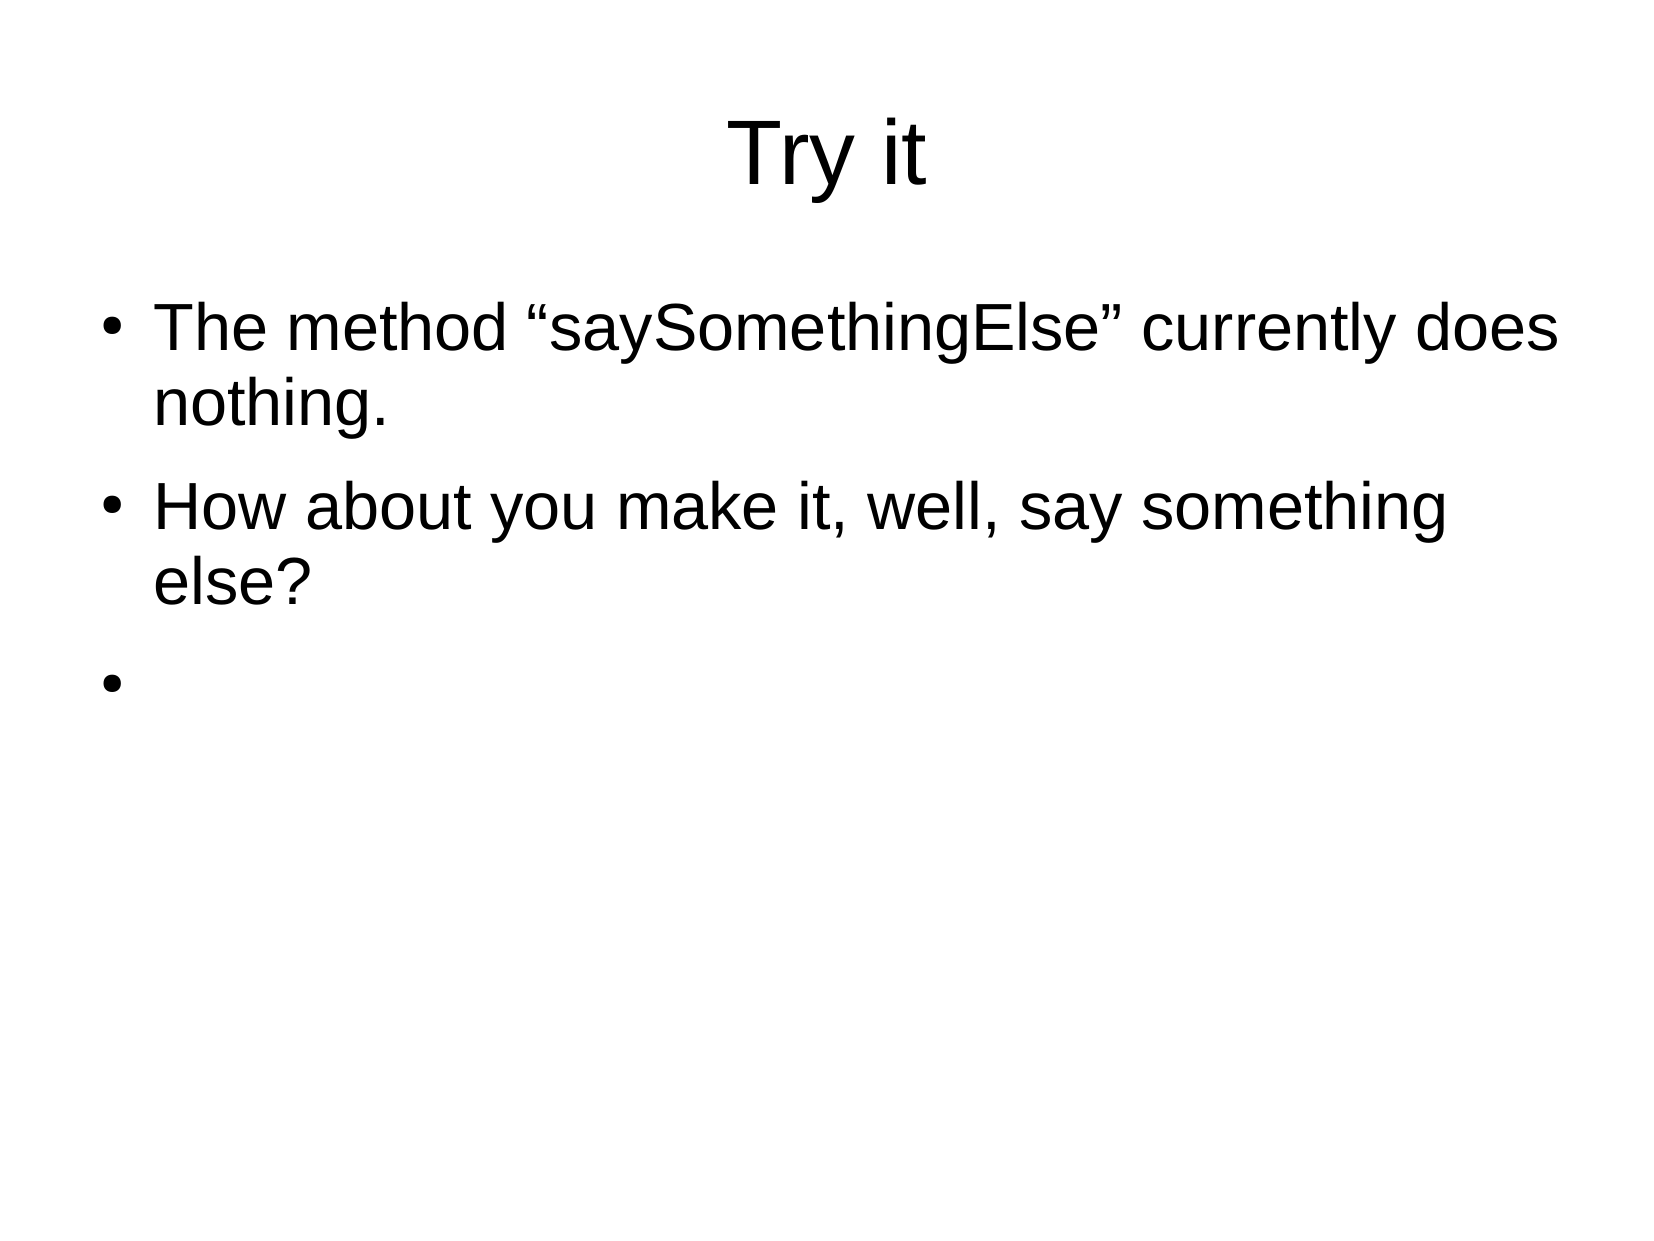

# Try it
The method “saySomethingElse” currently does nothing.
How about you make it, well, say something else?